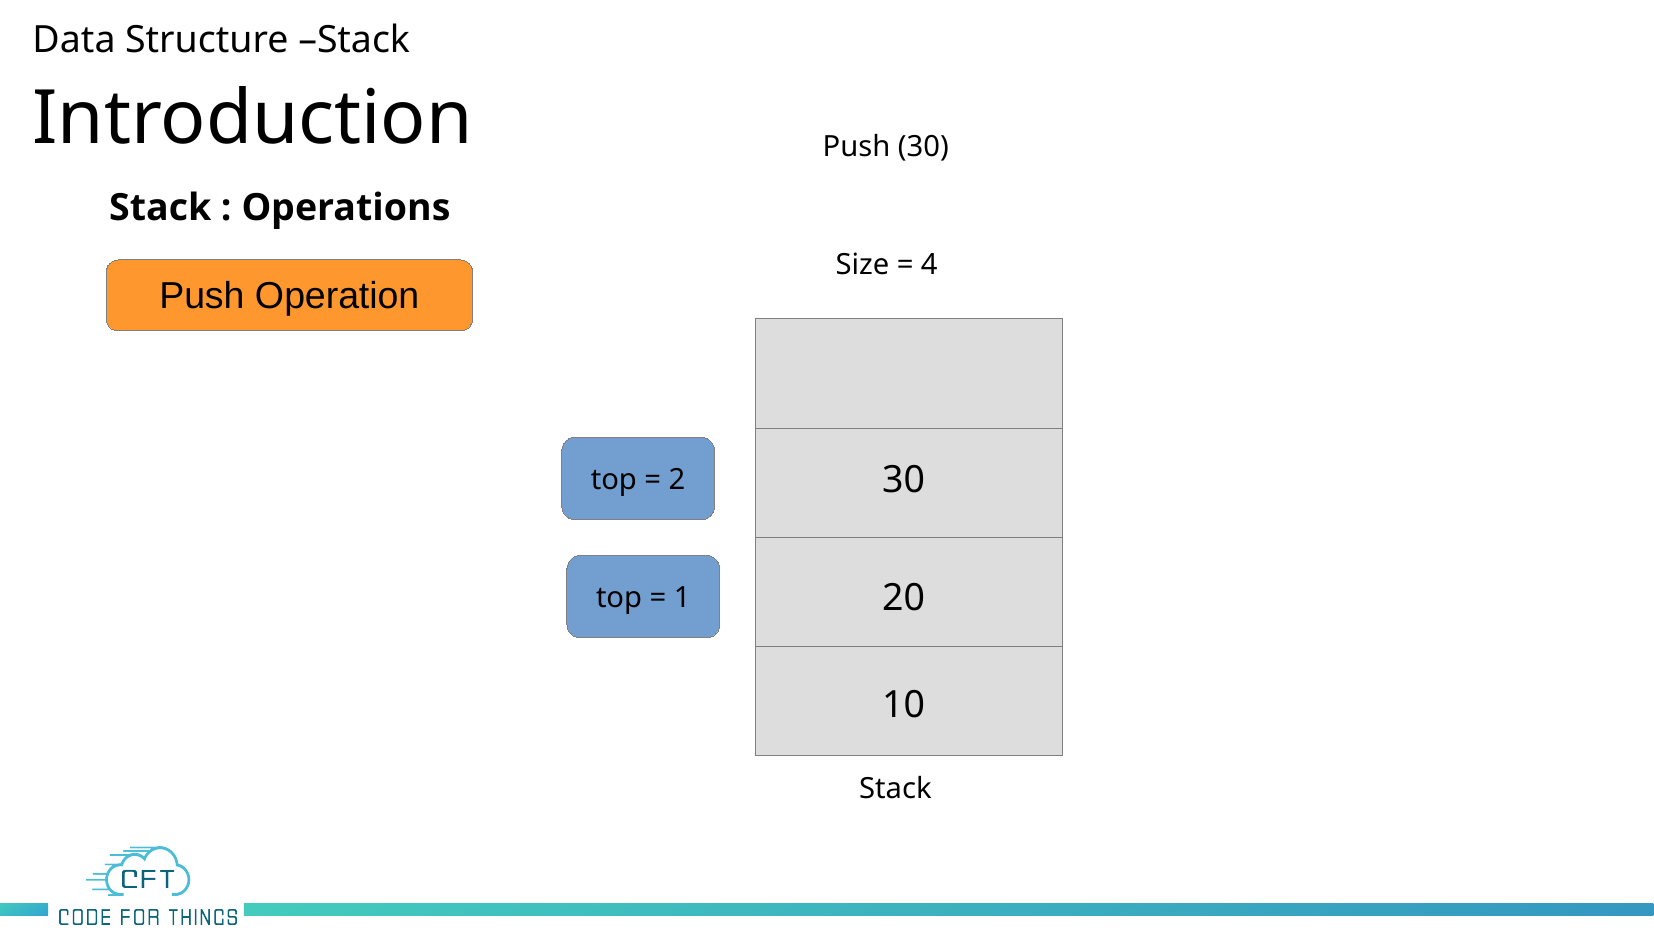

# Data Structure –Stack Introduction
 Push (30)
Stack : Operations
Size = 4
Push Operation
top = 2
30
20
top = 1
10
Stack